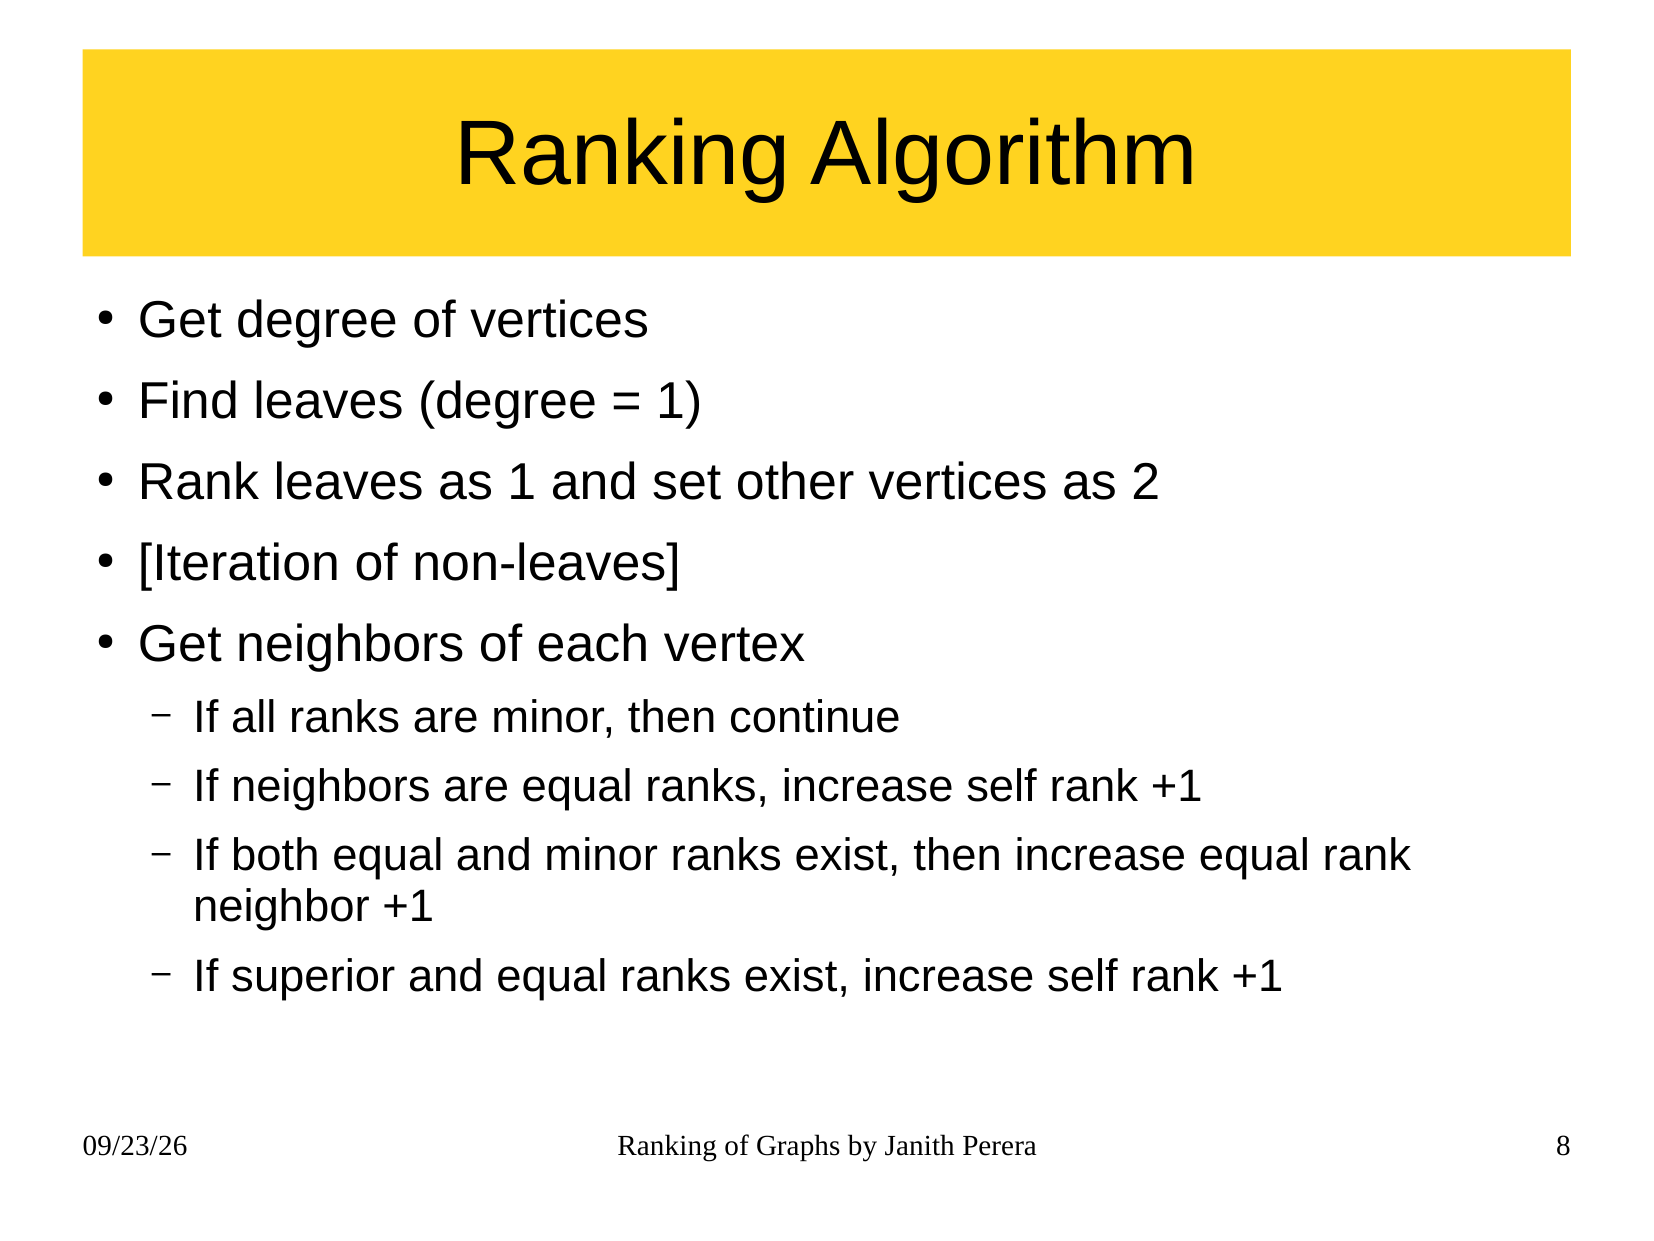

# Ranking Algorithm
Get degree of vertices
Find leaves (degree = 1)
Rank leaves as 1 and set other vertices as 2
[Iteration of non-leaves]
Get neighbors of each vertex
If all ranks are minor, then continue
If neighbors are equal ranks, increase self rank +1
If both equal and minor ranks exist, then increase equal rank neighbor +1
If superior and equal ranks exist, increase self rank +1
Ranking of Graphs by Janith Perera
8